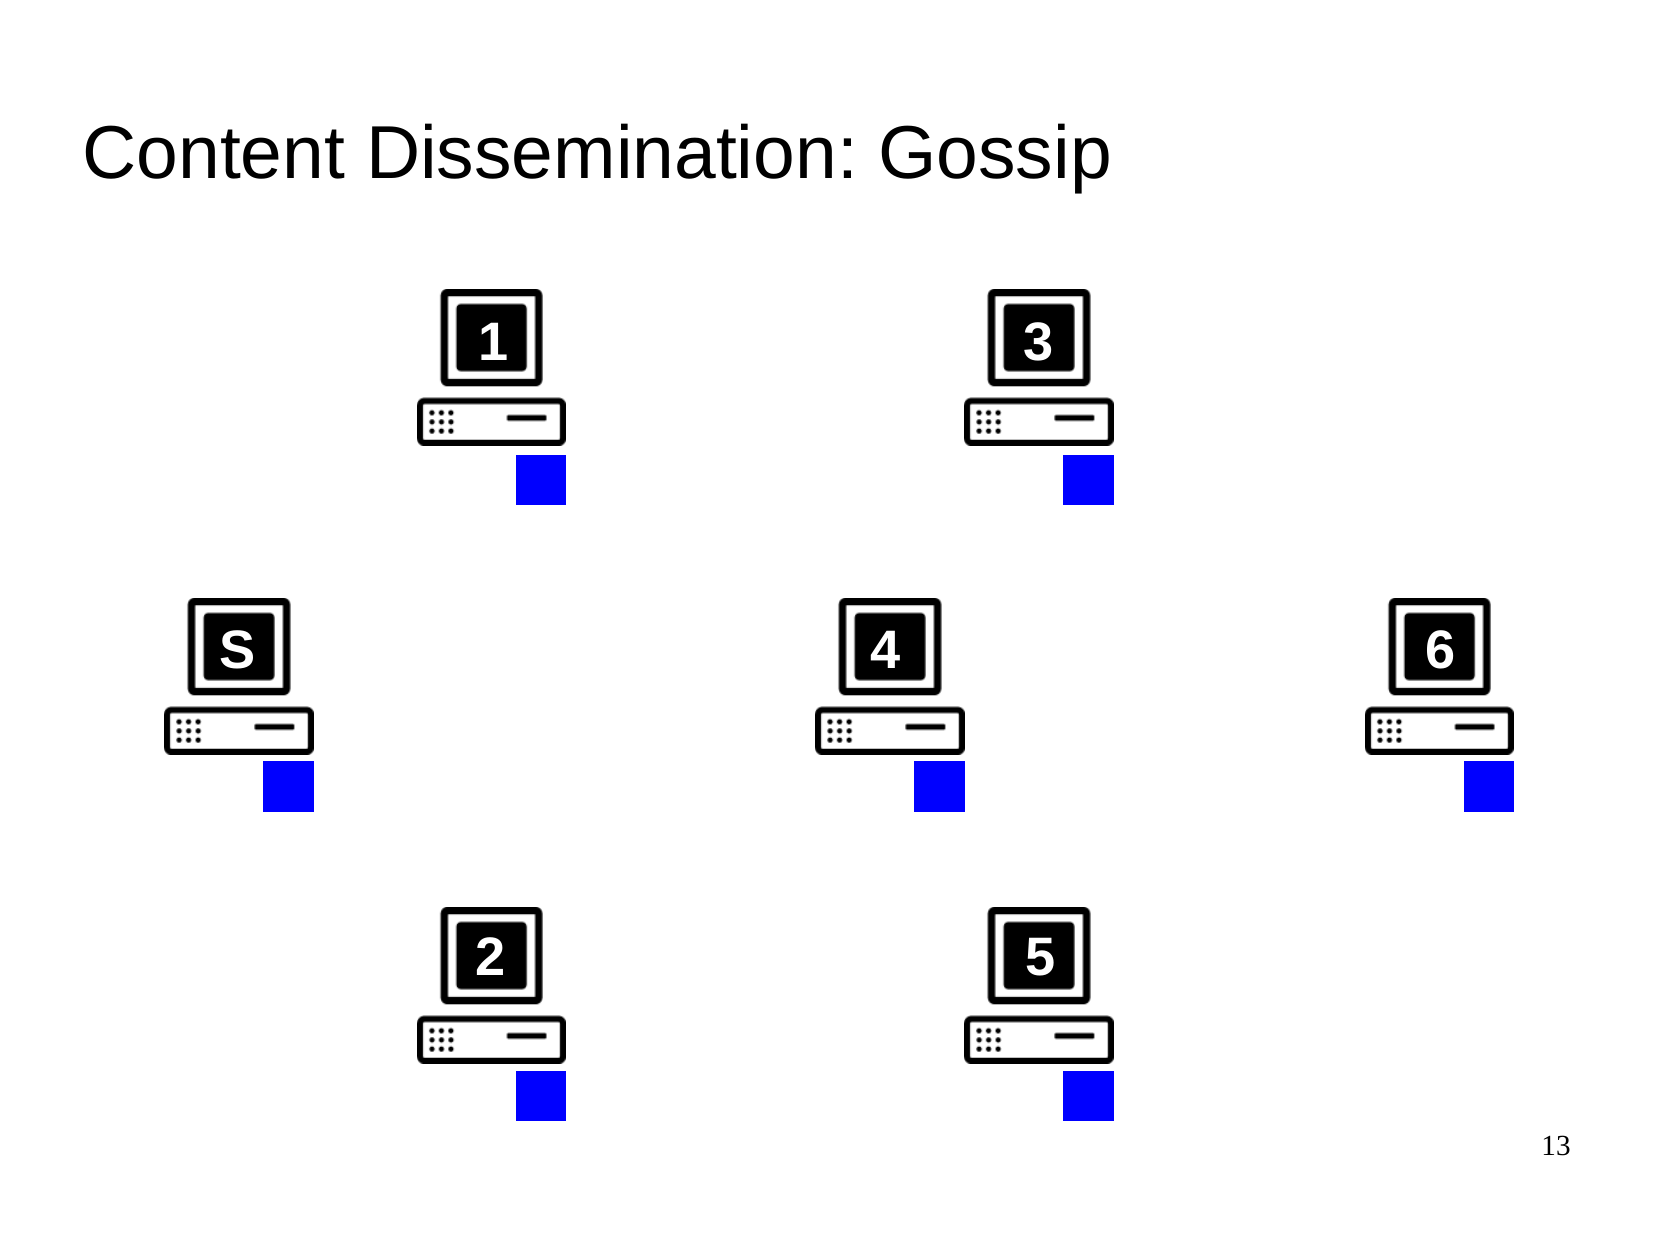

# Content Dissemination: Gossip
1
3
S
4
6
2
5
13